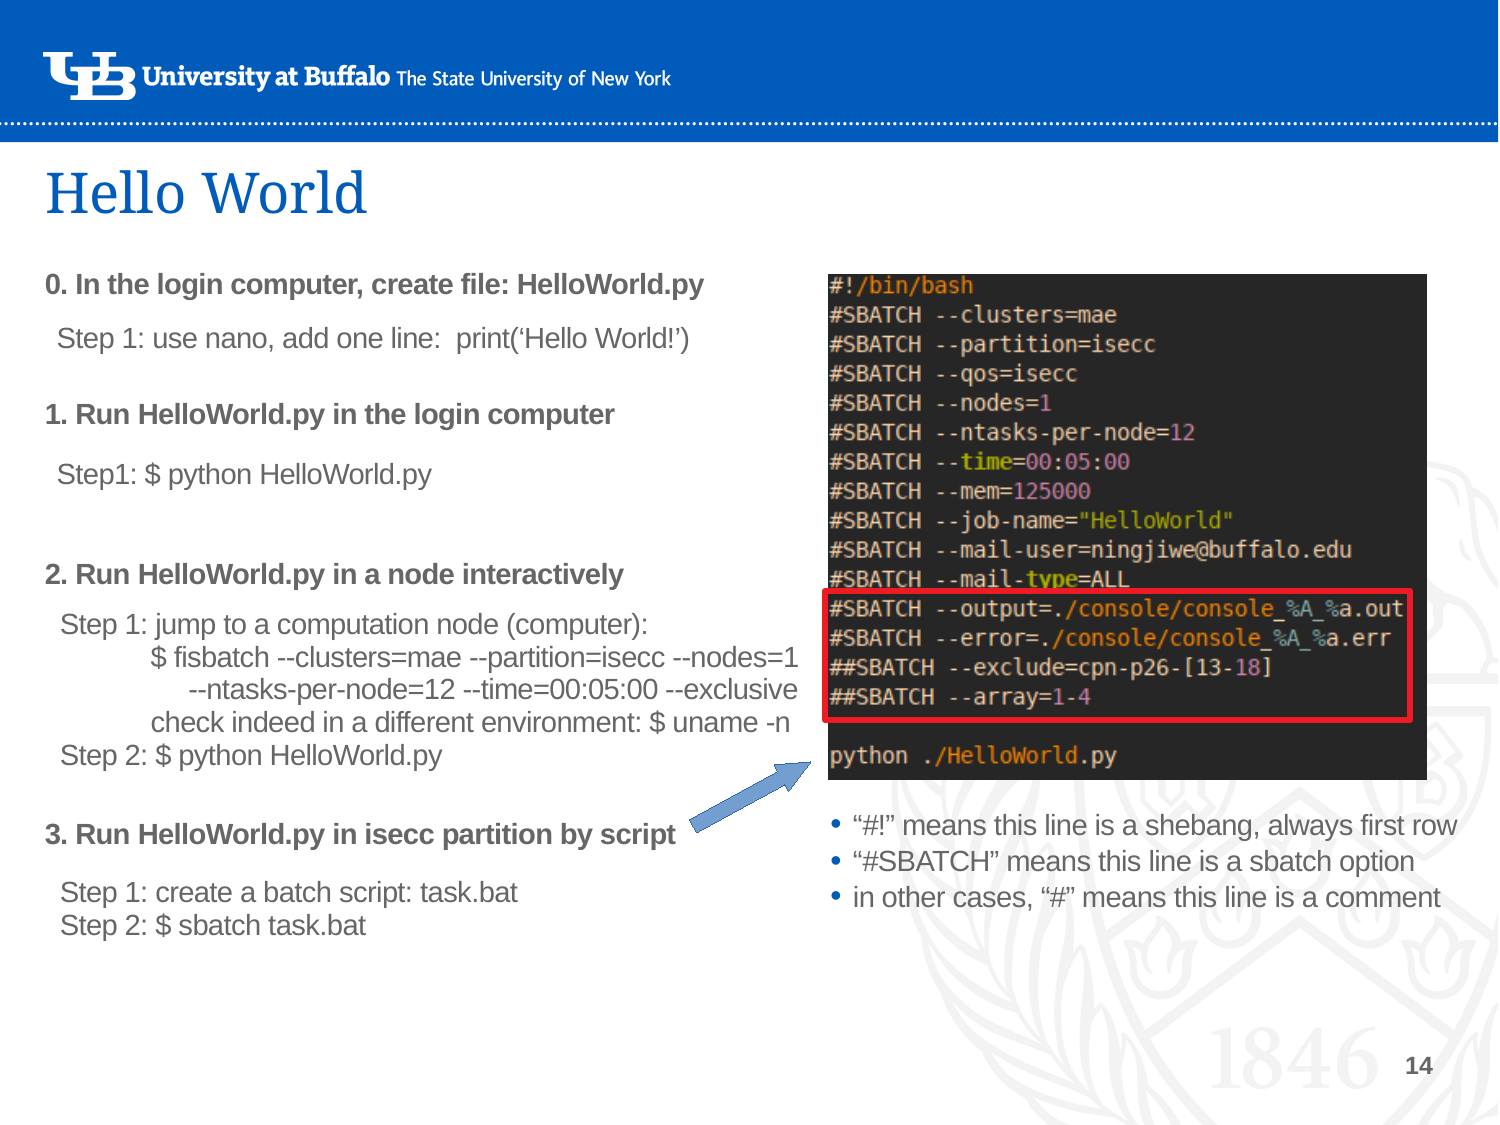

# Hello World
0. In the login computer, create file: HelloWorld.py
Step 1: use nano, add one line: print(‘Hello World!’)
1. Run HelloWorld.py in the login computer
Step1: $ python HelloWorld.py
2. Run HelloWorld.py in a node interactively
Step 1: jump to a computation node (computer):
	 $ fisbatch --clusters=mae --partition=isecc --nodes=1
	 --ntasks-per-node=12 --time=00:05:00 --exclusive
	 check indeed in a different environment: $ uname -n
Step 2: $ python HelloWorld.py
“#!” means this line is a shebang, always first row
“#SBATCH” means this line is a sbatch option
in other cases, “#” means this line is a comment
3. Run HelloWorld.py in isecc partition by script
Step 1: create a batch script: task.bat
Step 2: $ sbatch task.bat